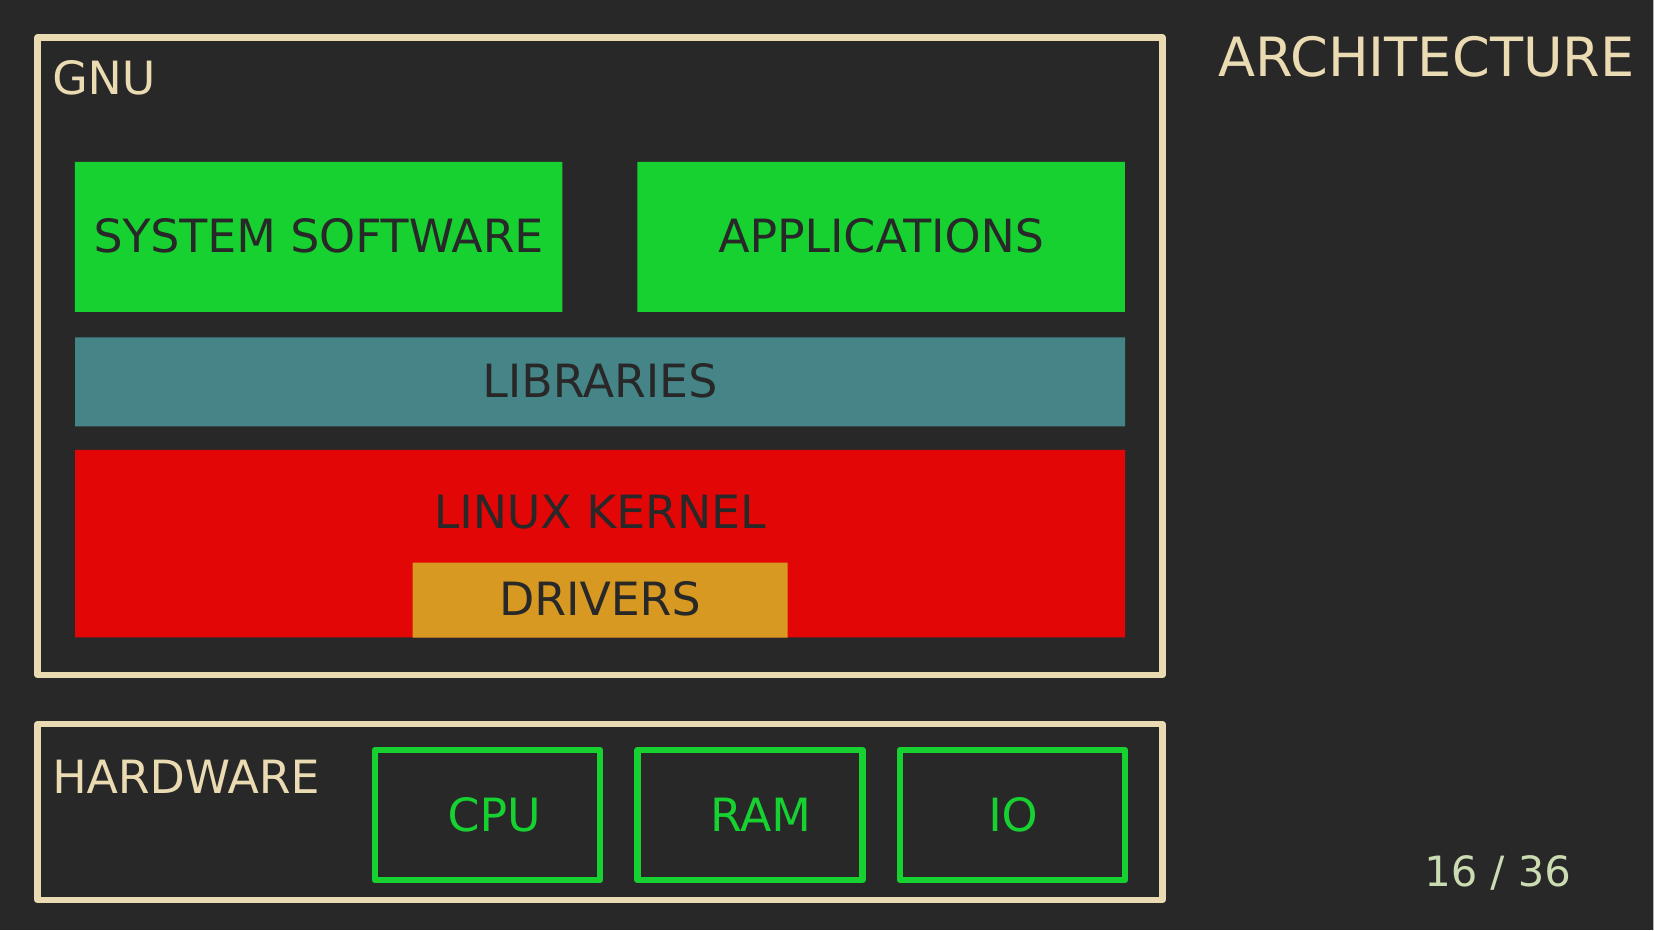

ARCHITECTURE
GNU
SYSTEM SOFTWARE
APPLICATIONS
LIBRARIES
LINUX KERNEL
DRIVERS
HARDWARE
 CPU
 RAM
 IO
16